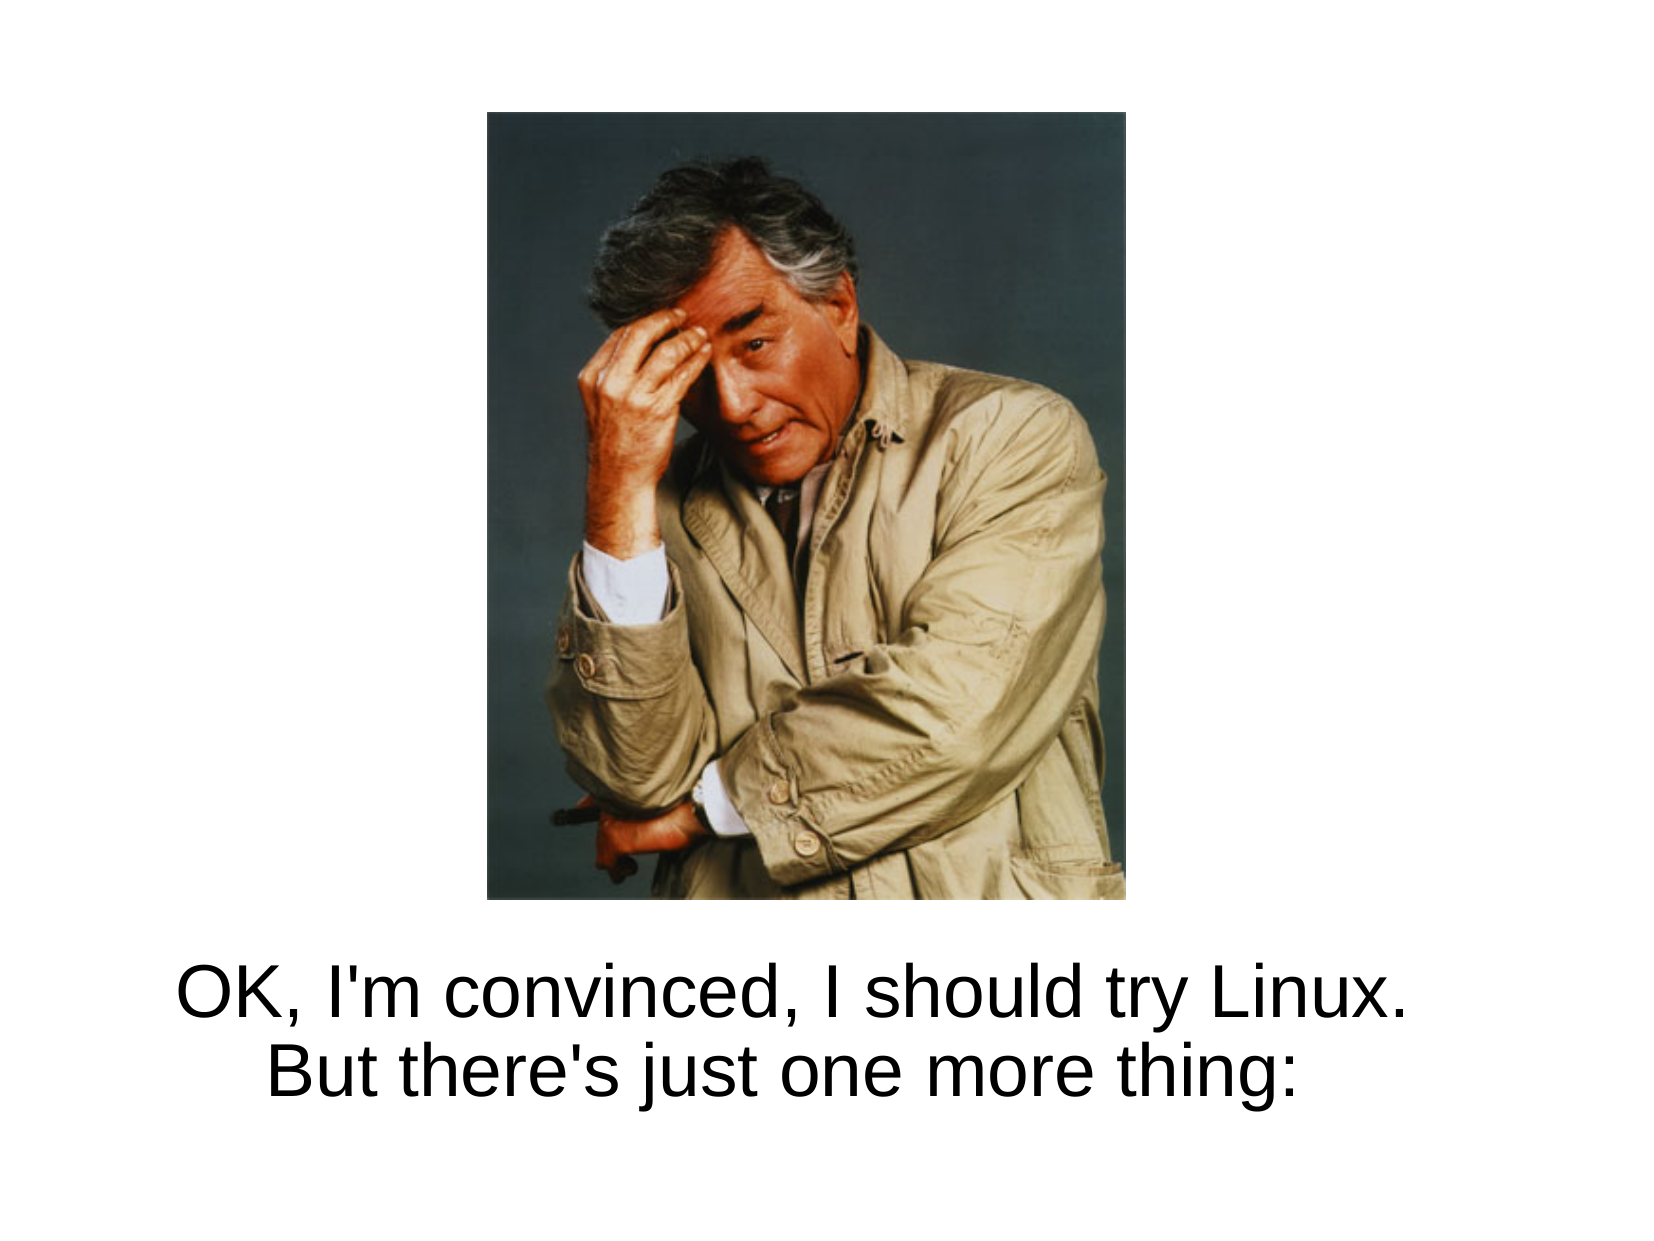

# OK, I'm convinced, I should try Linux. But there's just one more thing: